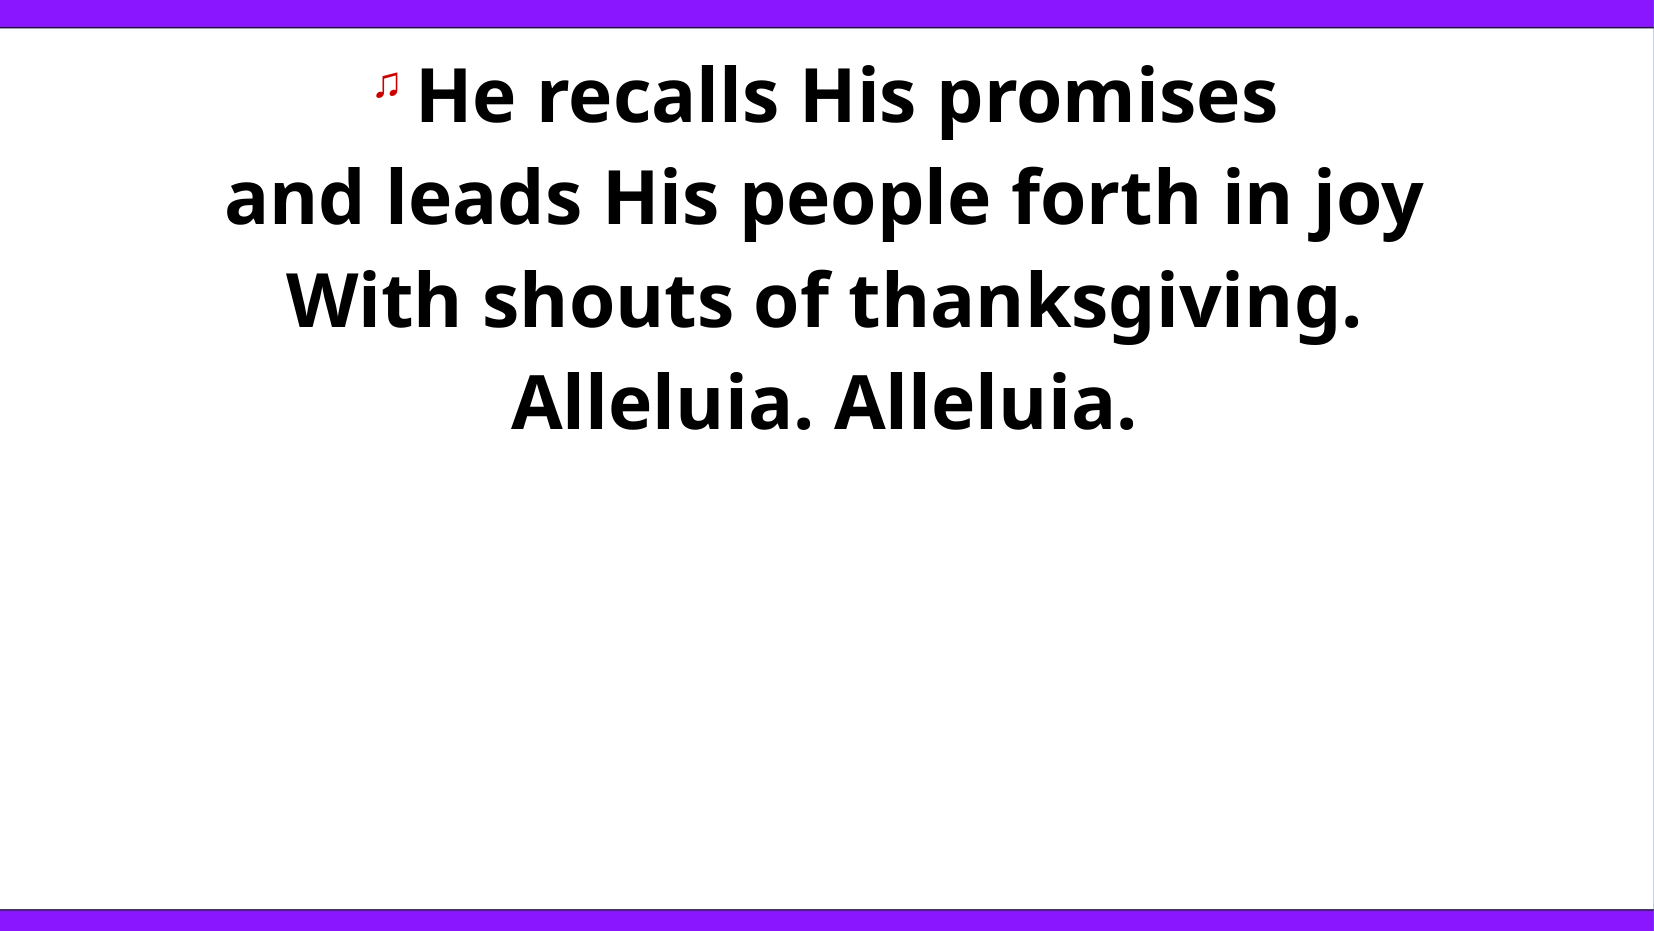

♫ He recalls His promises
and leads His people forth in joy
With shouts of thanksgiving.
Alleluia. Alleluia.